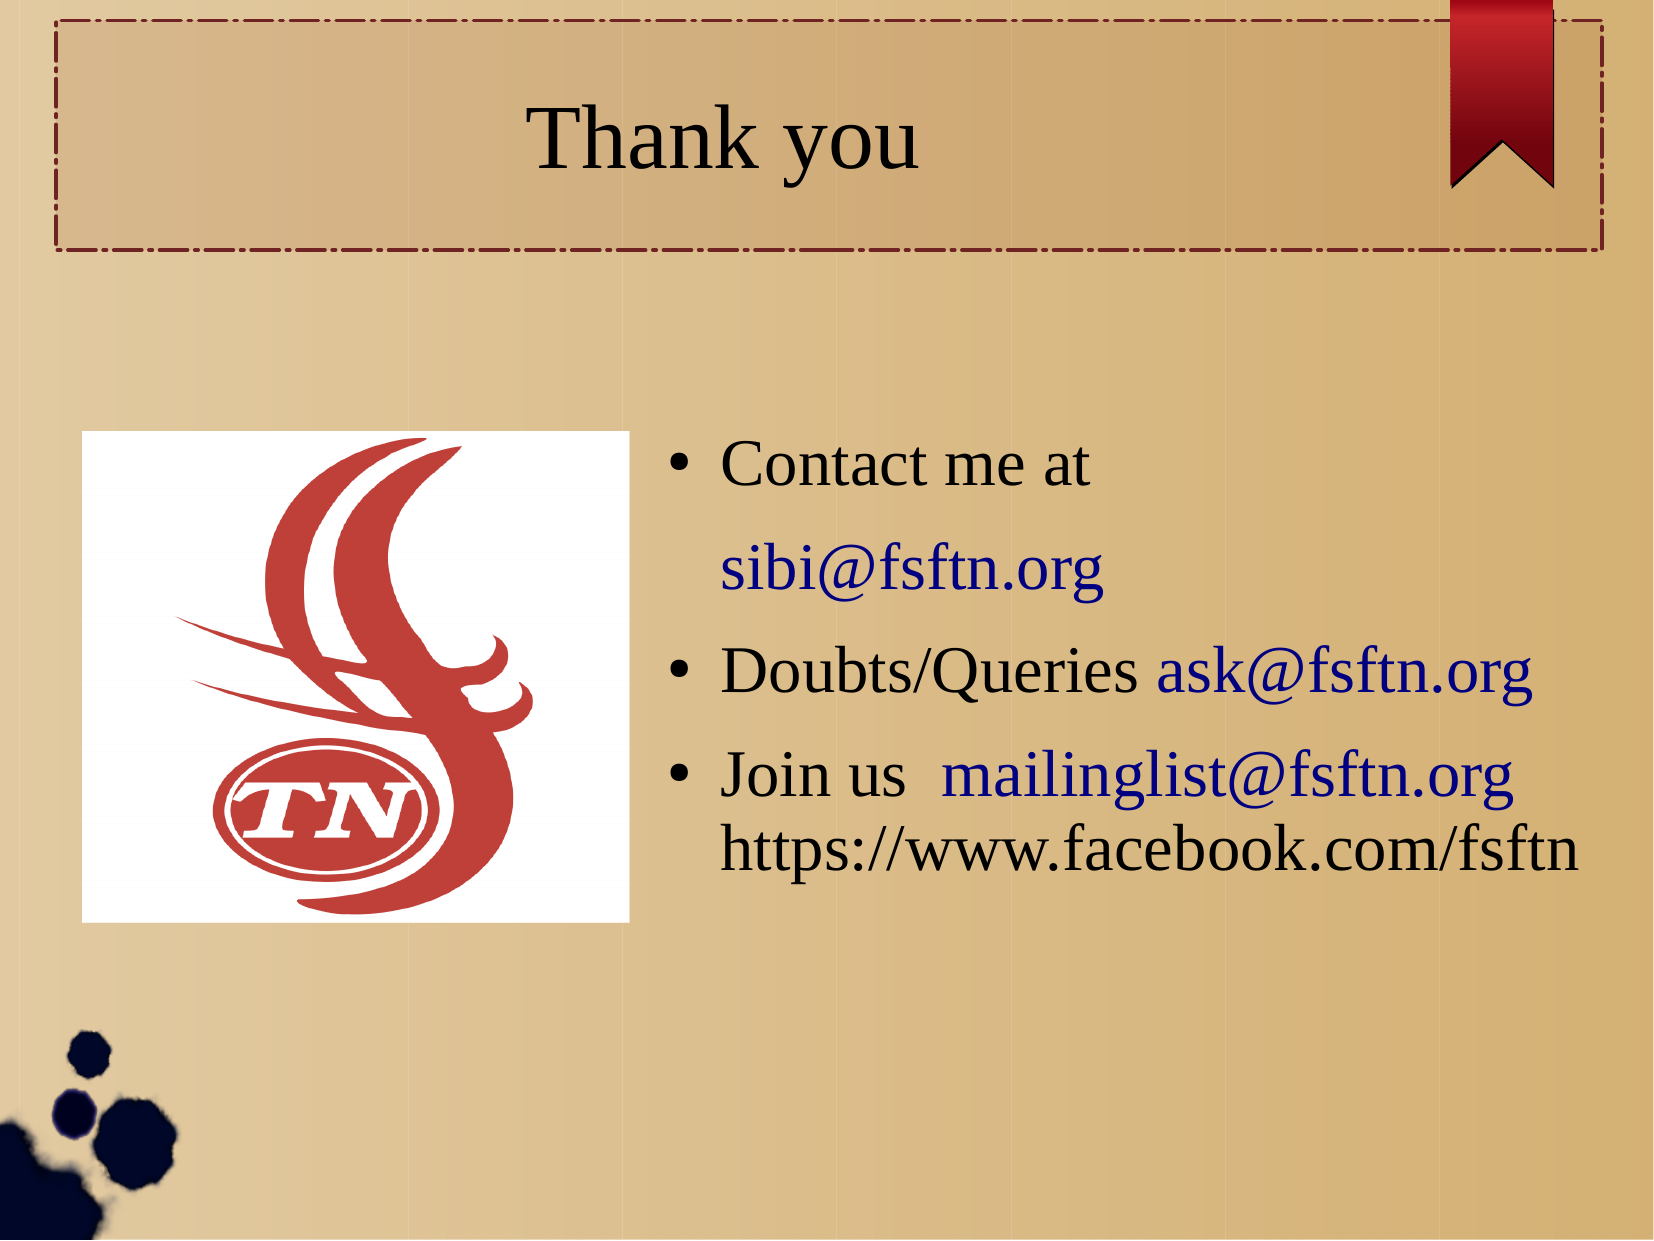

# Thank you
Contact me at
sibi@fsftn.org
Doubts/Queries ask@fsftn.org
Join us	mailinglist@fsftn.org
https://www.facebook.com/fsftn